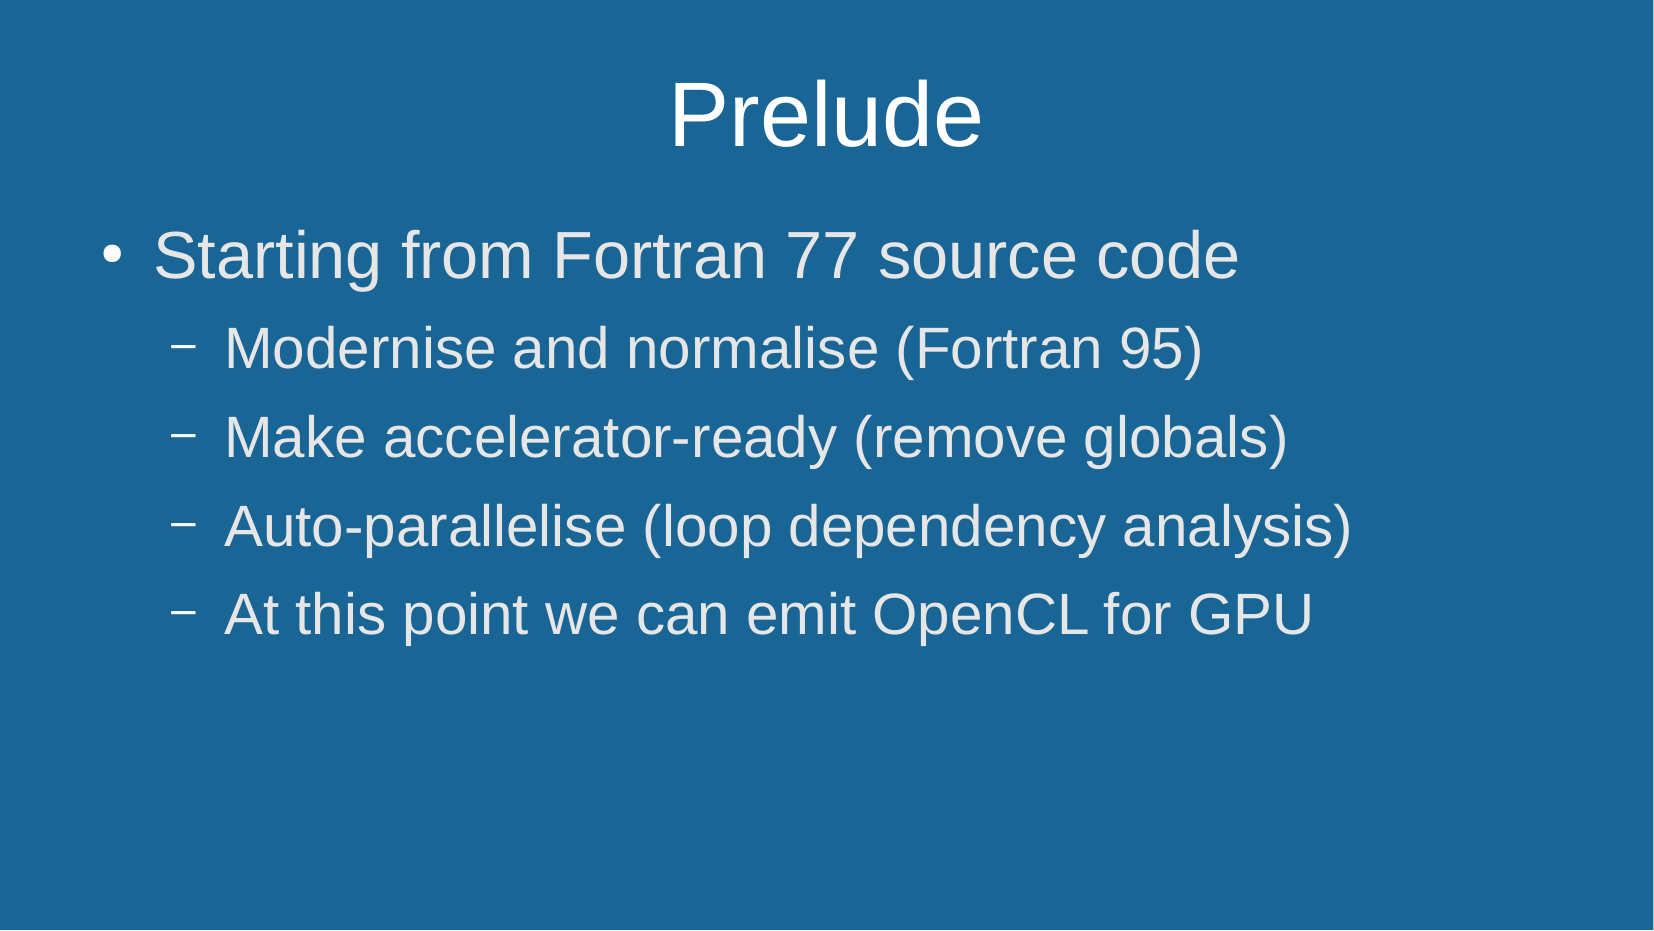

# Prelude
Starting from Fortran 77 source code
Modernise and normalise (Fortran 95)
Make accelerator-ready (remove globals)
Auto-parallelise (loop dependency analysis)
At this point we can emit OpenCL for GPU